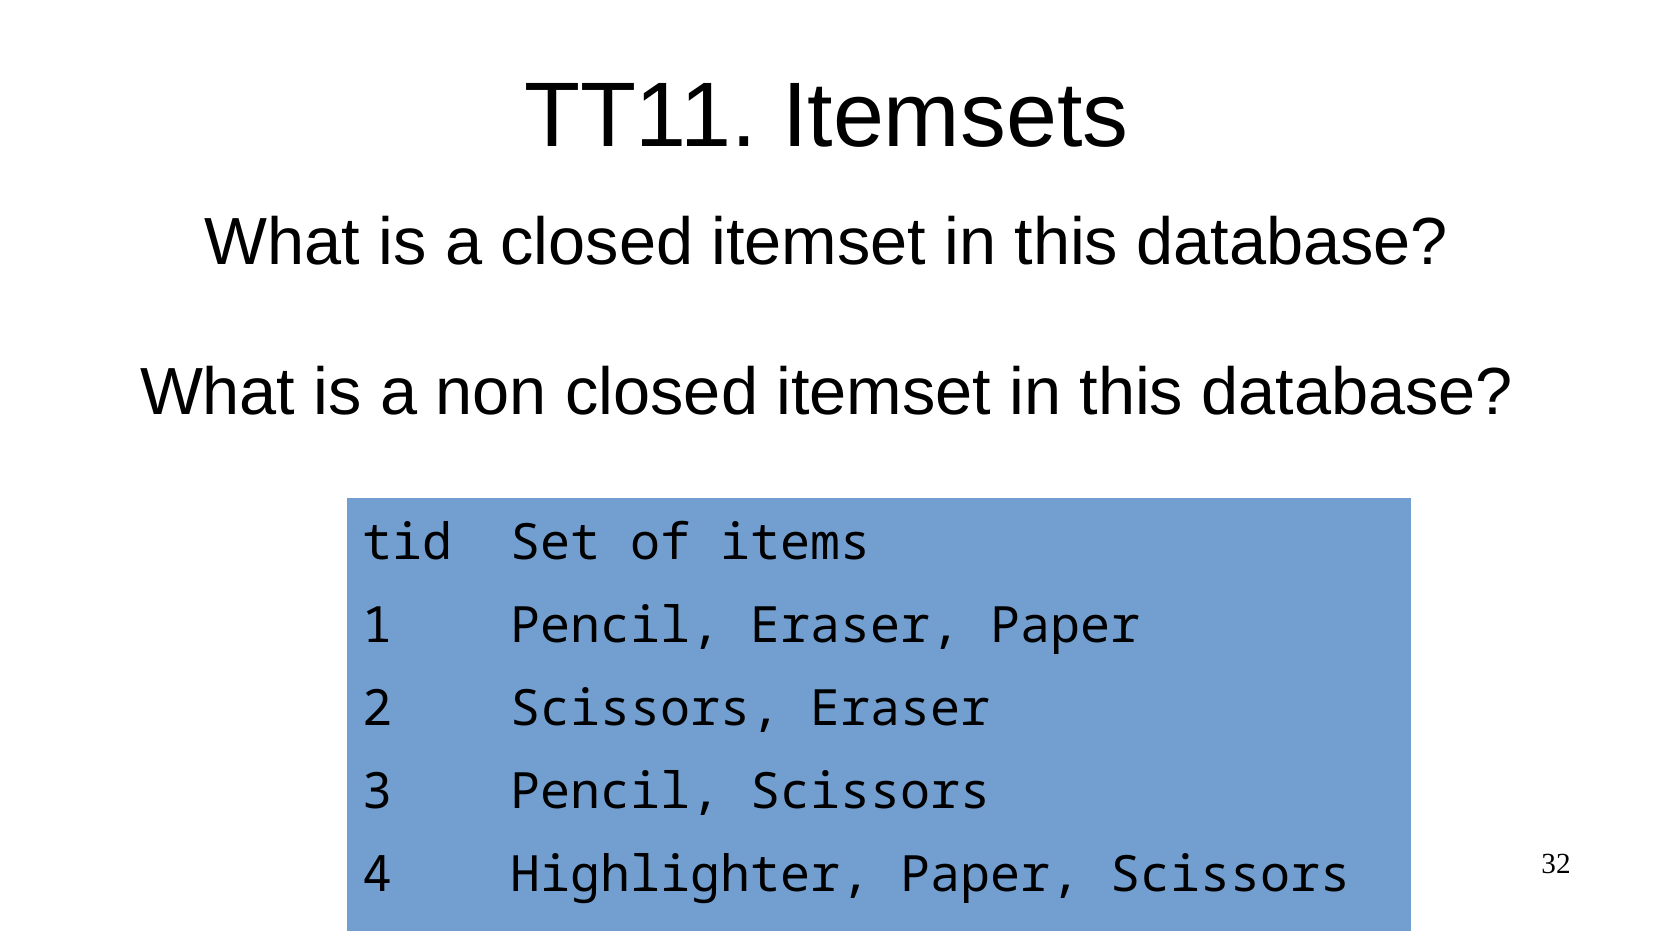

# TT11. Itemsets
What is a closed itemset in this database?
What is a non closed itemset in this database?
| tid | Set of items |
| --- | --- |
| 1 | Pencil, Eraser, Paper |
| 2 | Scissors, Eraser |
| 3 | Pencil, Scissors |
| 4 | Highlighter, Paper, Scissors |
| 5 | Pencil, Highlighter, Eraser |
32